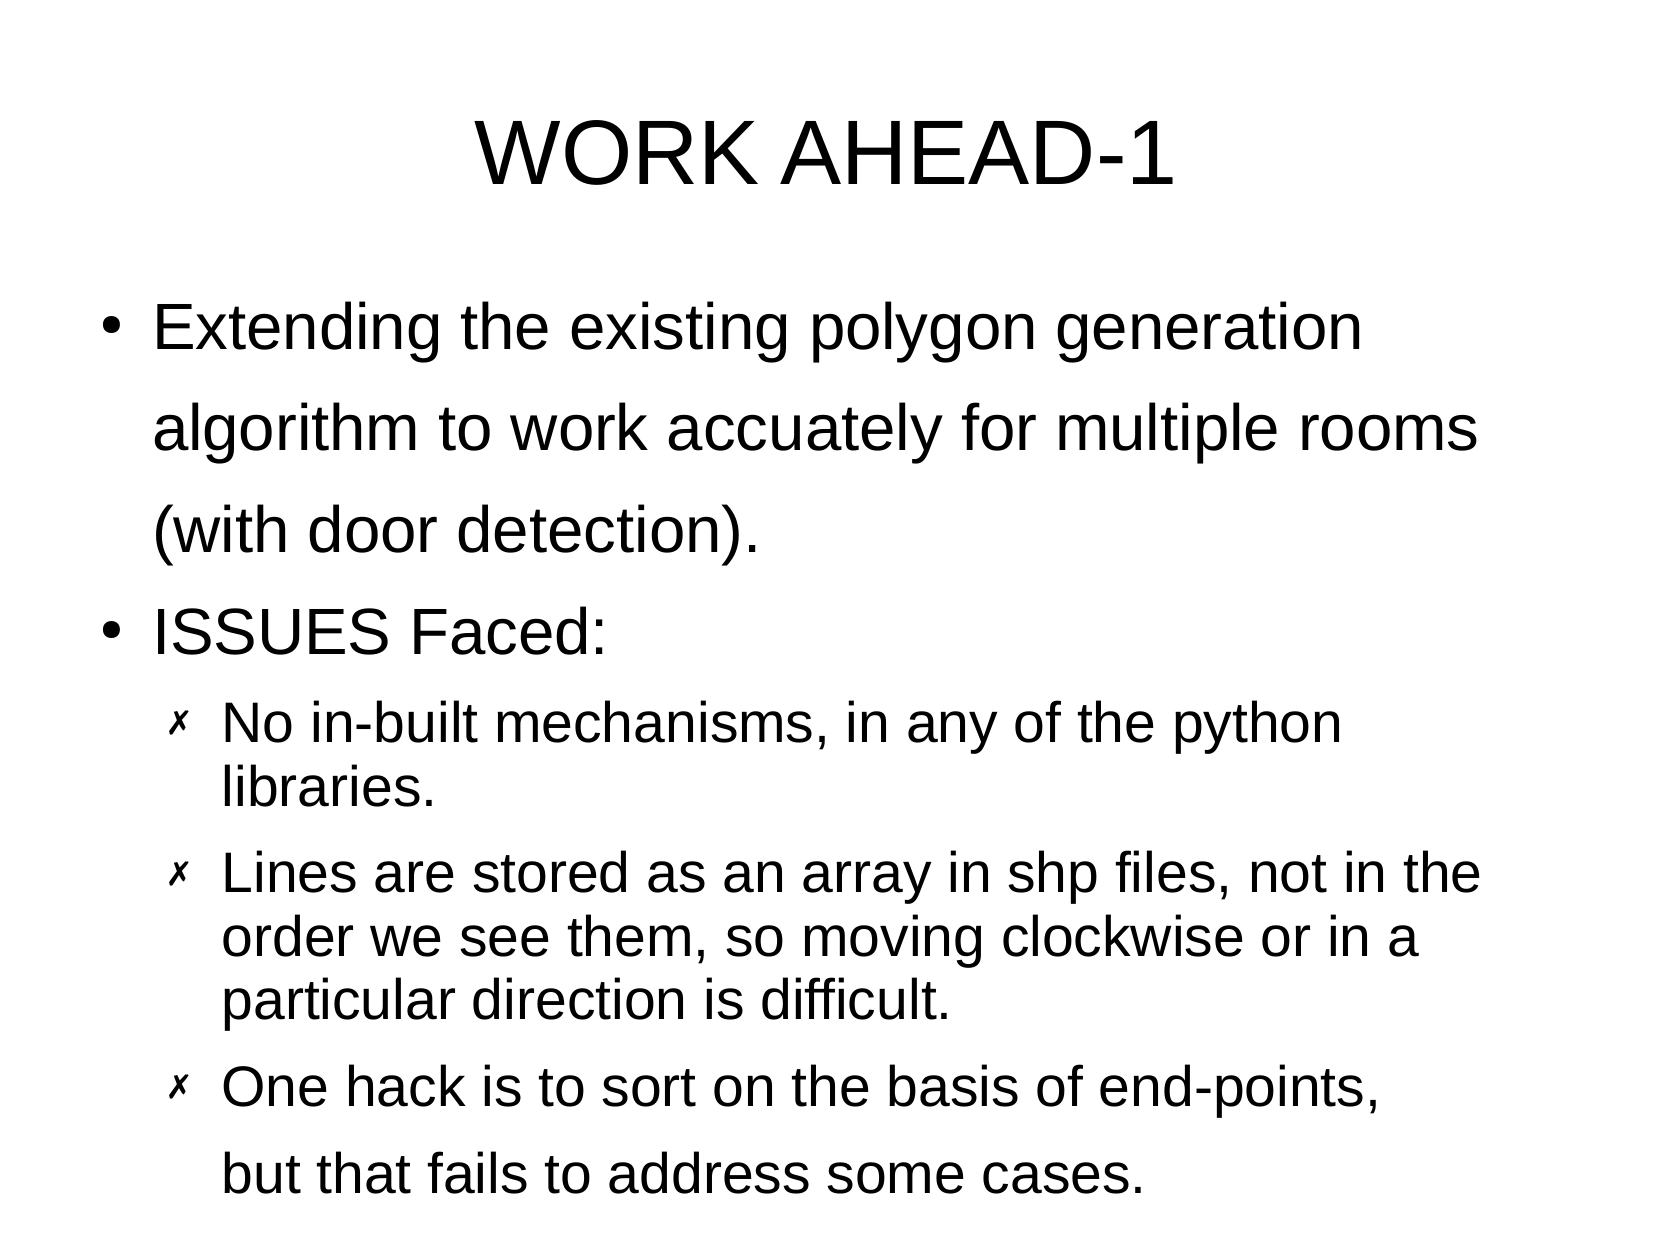

# WORK AHEAD-1
Extending the existing polygon generation
algorithm to work accuately for multiple rooms
(with door detection).
ISSUES Faced:
No in-built mechanisms, in any of the python libraries.
Lines are stored as an array in shp files, not in the order we see them, so moving clockwise or in a particular direction is difficult.
One hack is to sort on the basis of end-points,
but that fails to address some cases.